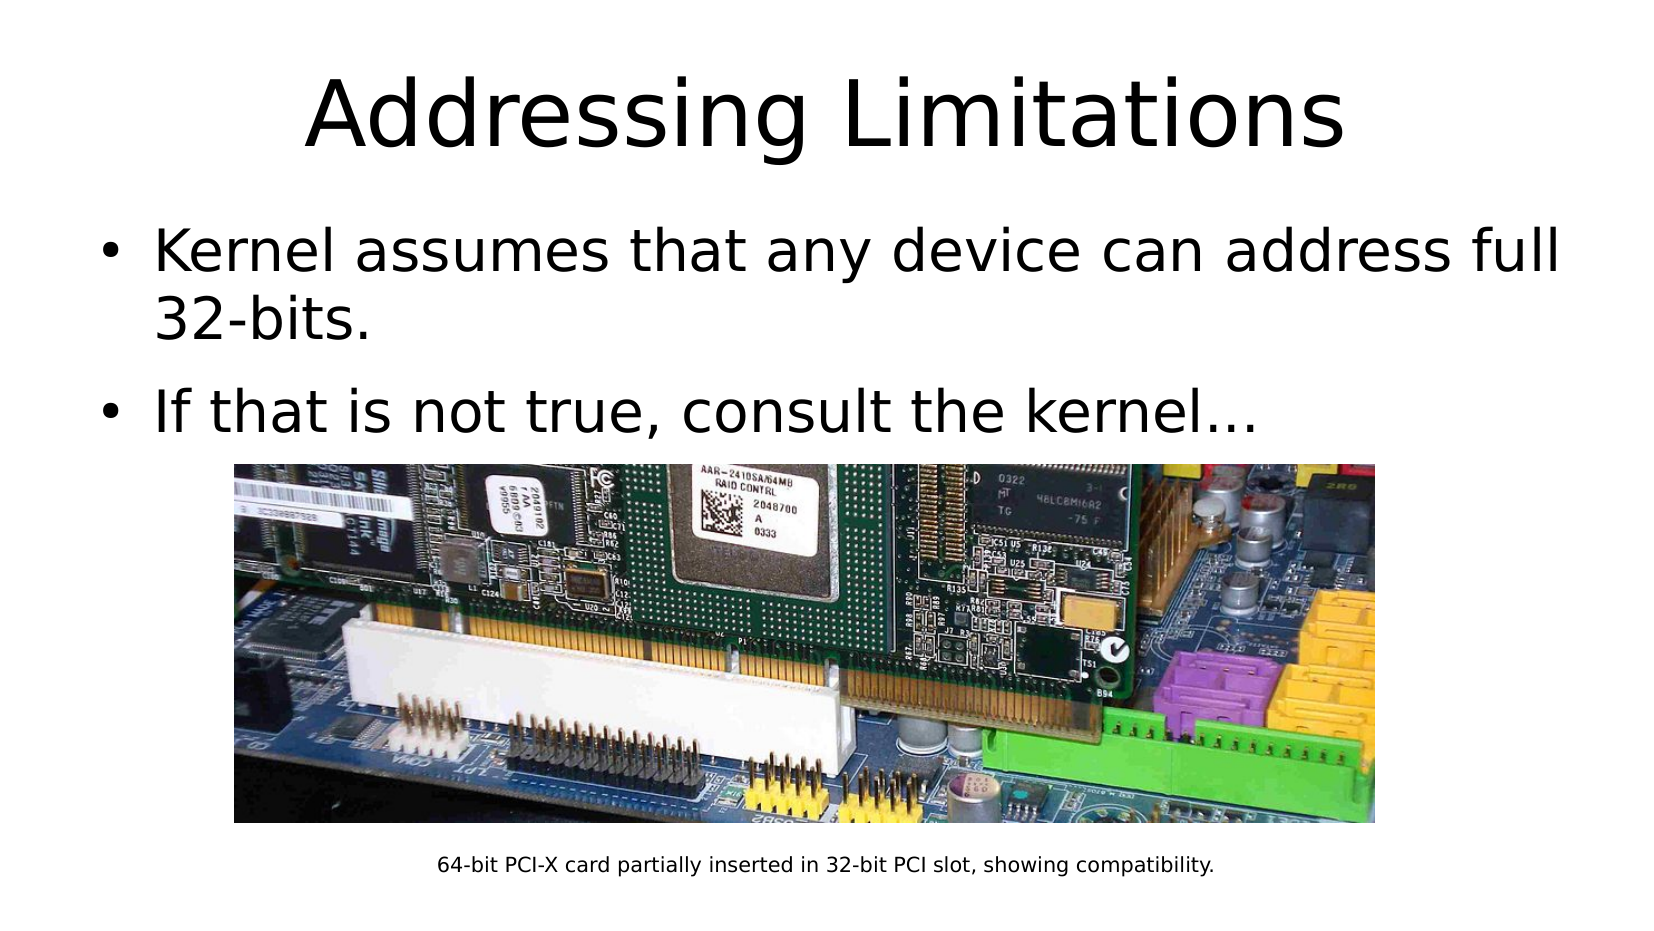

# Addressing Limitations
Kernel assumes that any device can address full 32-bits.
If that is not true, consult the kernel...
64-bit PCI-X card partially inserted in 32-bit PCI slot, showing compatibility.